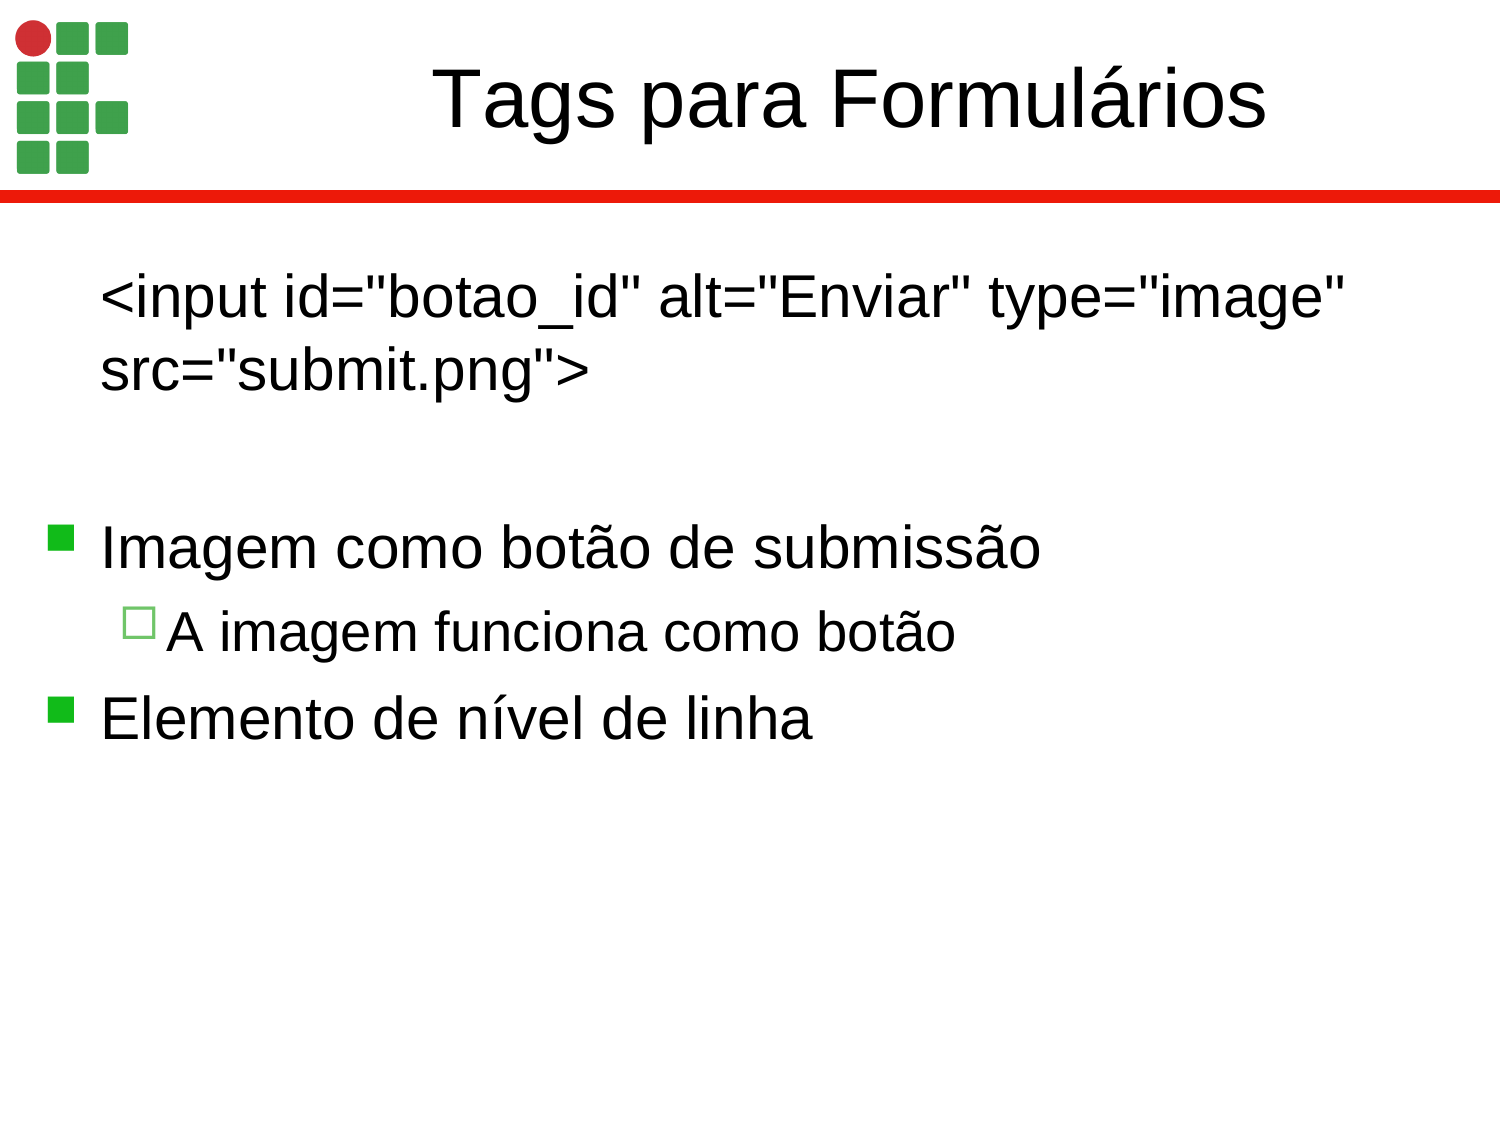

# Tags para Formulários
<input id="botao_id" alt="Enviar" type="image" src="submit.png">
Imagem como botão de submissão
A imagem funciona como botão
Elemento de nível de linha